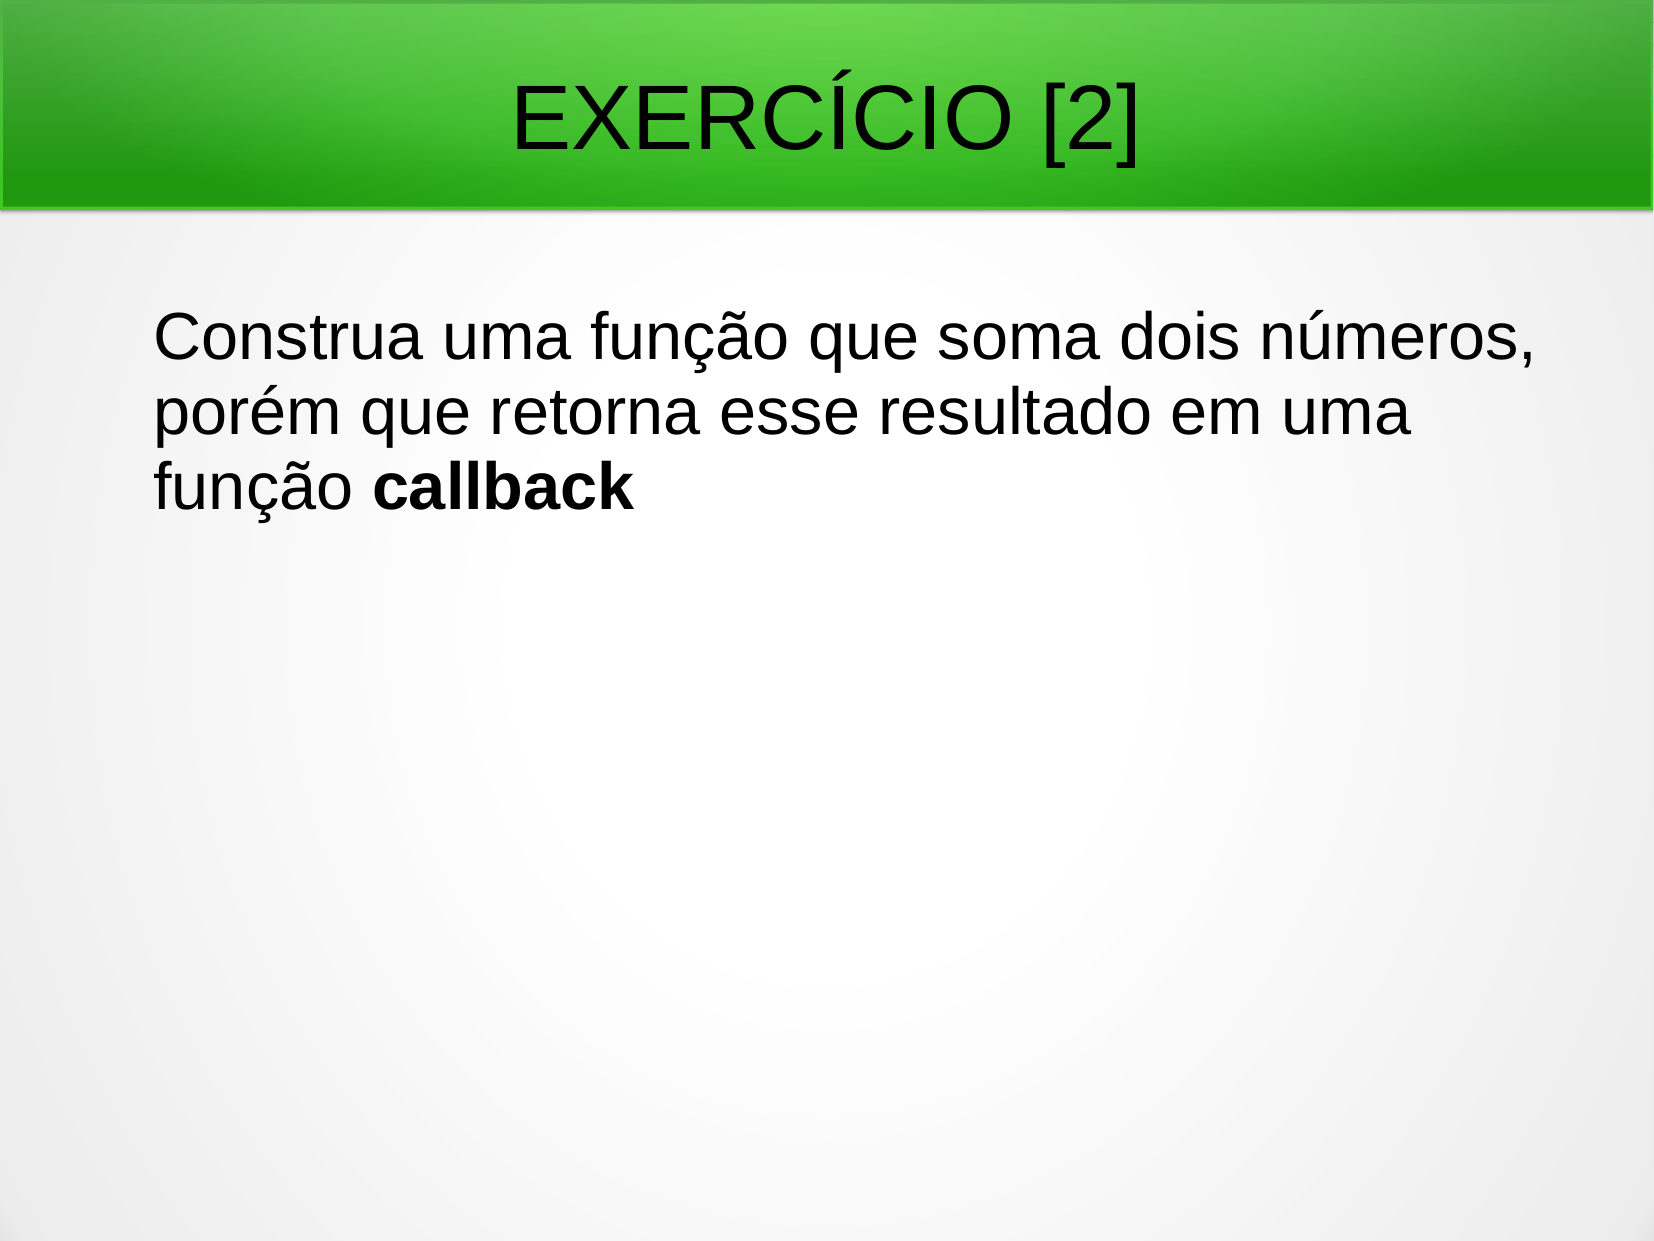

# EXERCÍCIO [2]
Construa uma função que soma dois números, porém que retorna esse resultado em uma função callback